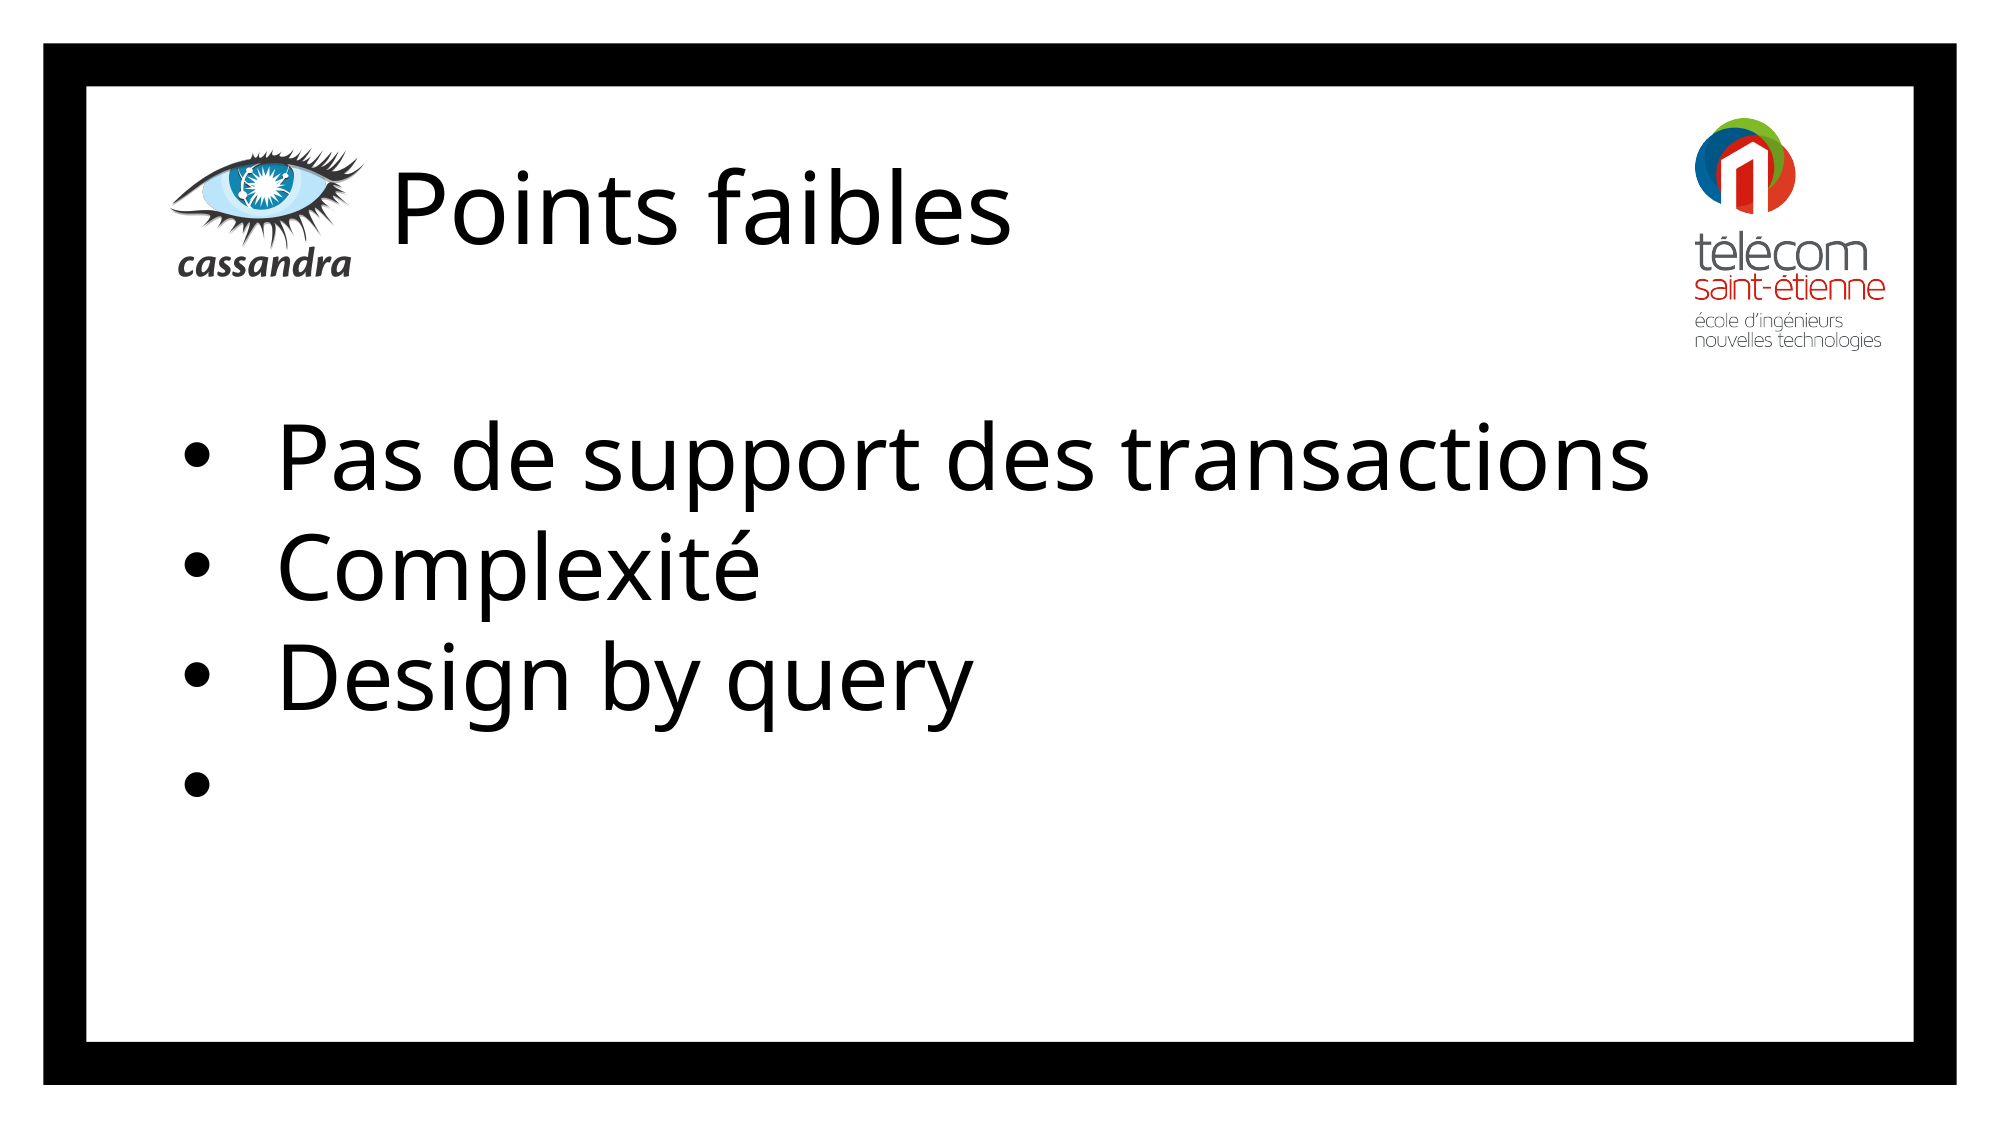

# Points faibles
Pas de support des transactions
Complexité
Design by query